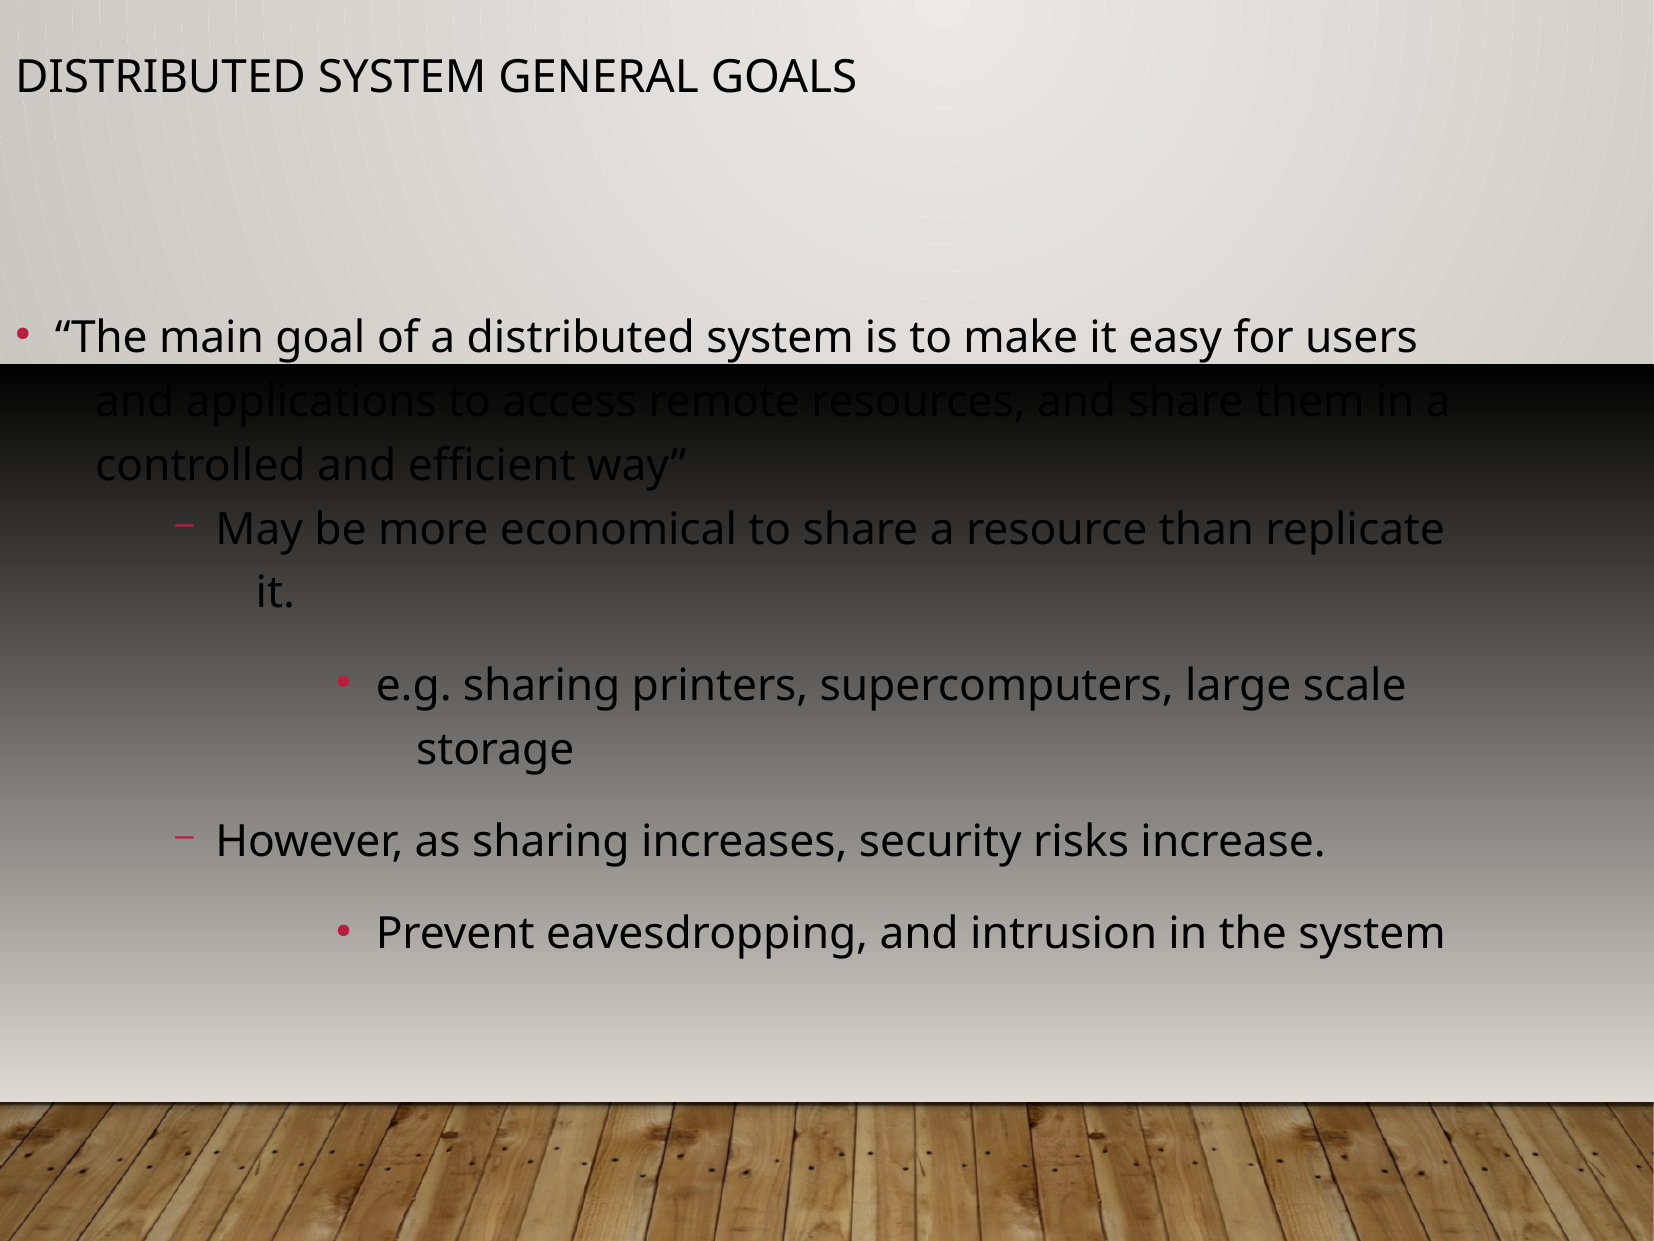

# Distributed System General Goals
“The main goal of a distributed system is to make it easy for users and applications to access remote resources, and share them in a controlled and efficient way”
May be more economical to share a resource than replicate it.
e.g. sharing printers, supercomputers, large scale storage
However, as sharing increases, security risks increase.
Prevent eavesdropping, and intrusion in the system